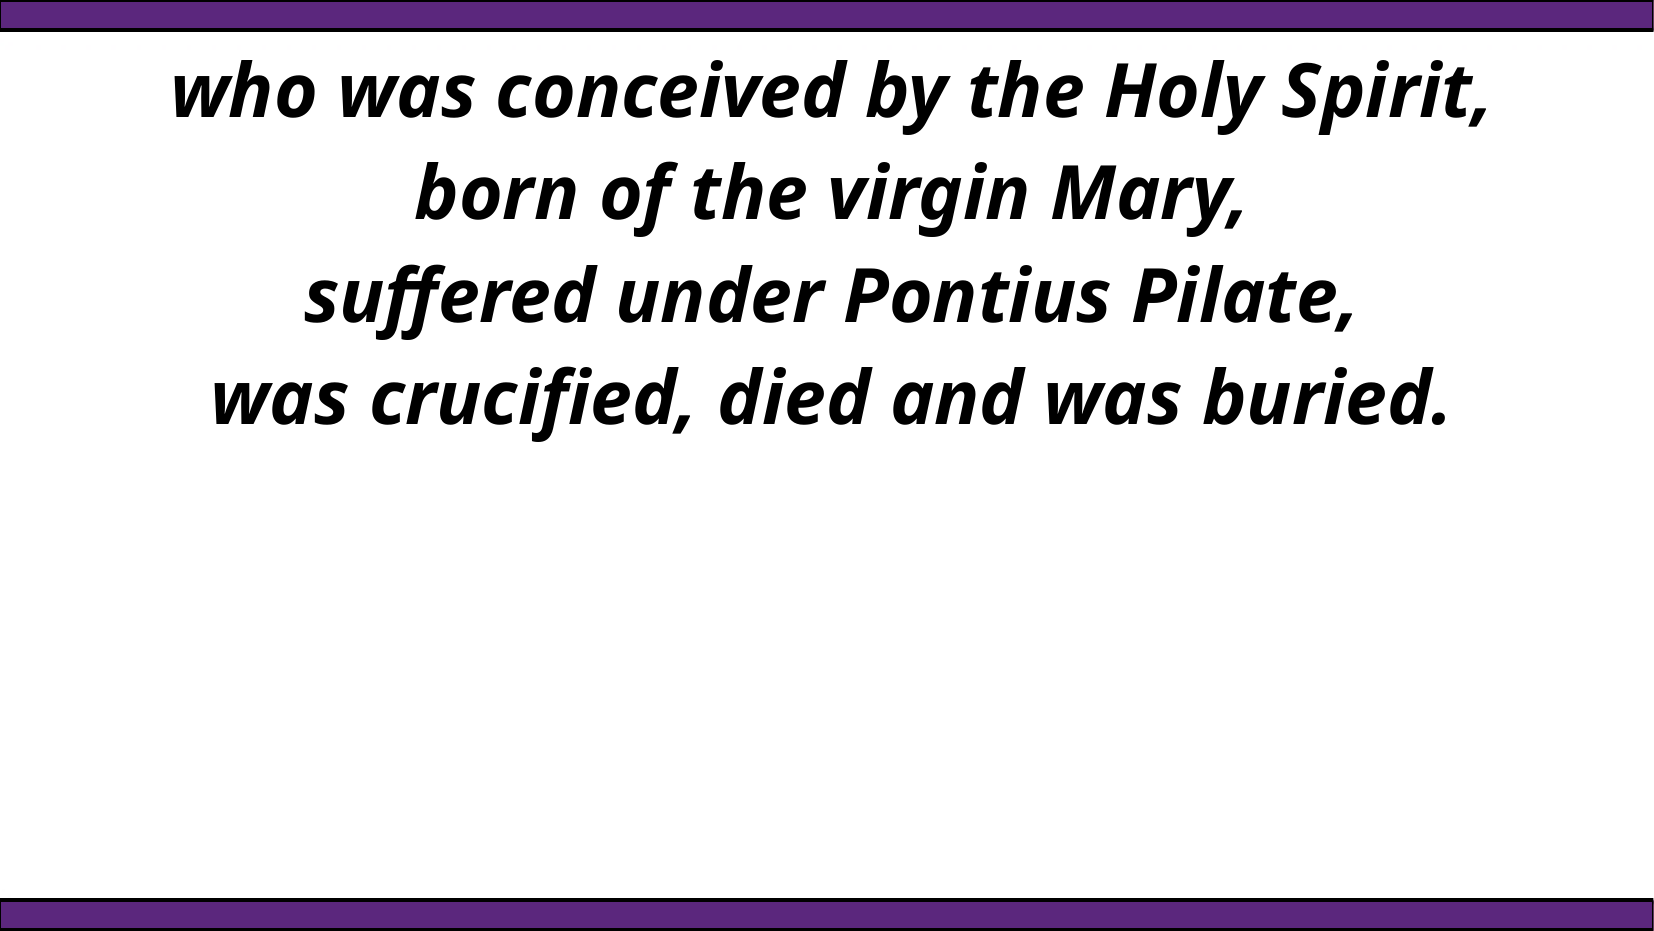

who was conceived by the Holy Spirit,
born of the virgin Mary,
suffered under Pontius Pilate,
was crucified, died and was buried.